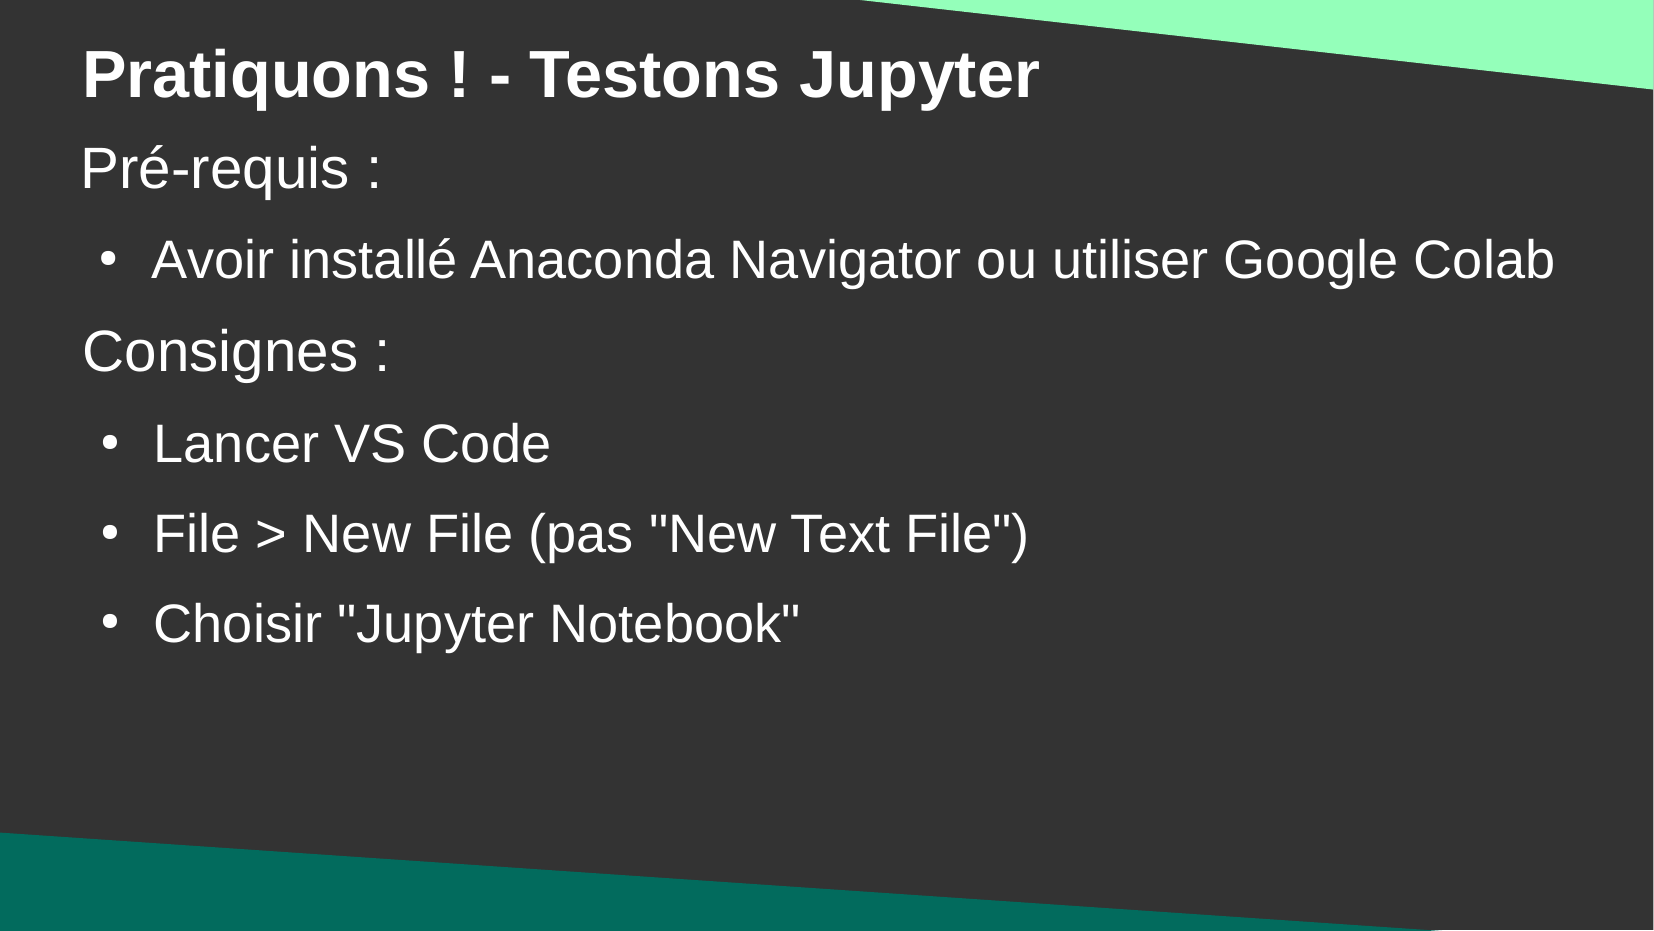

# Pratiquons ! - Testons Jupyter
Pré-requis :
Avoir installé Anaconda Navigator ou utiliser Google Colab
Consignes :
Lancer VS Code
File > New File (pas "New Text File")
Choisir "Jupyter Notebook"